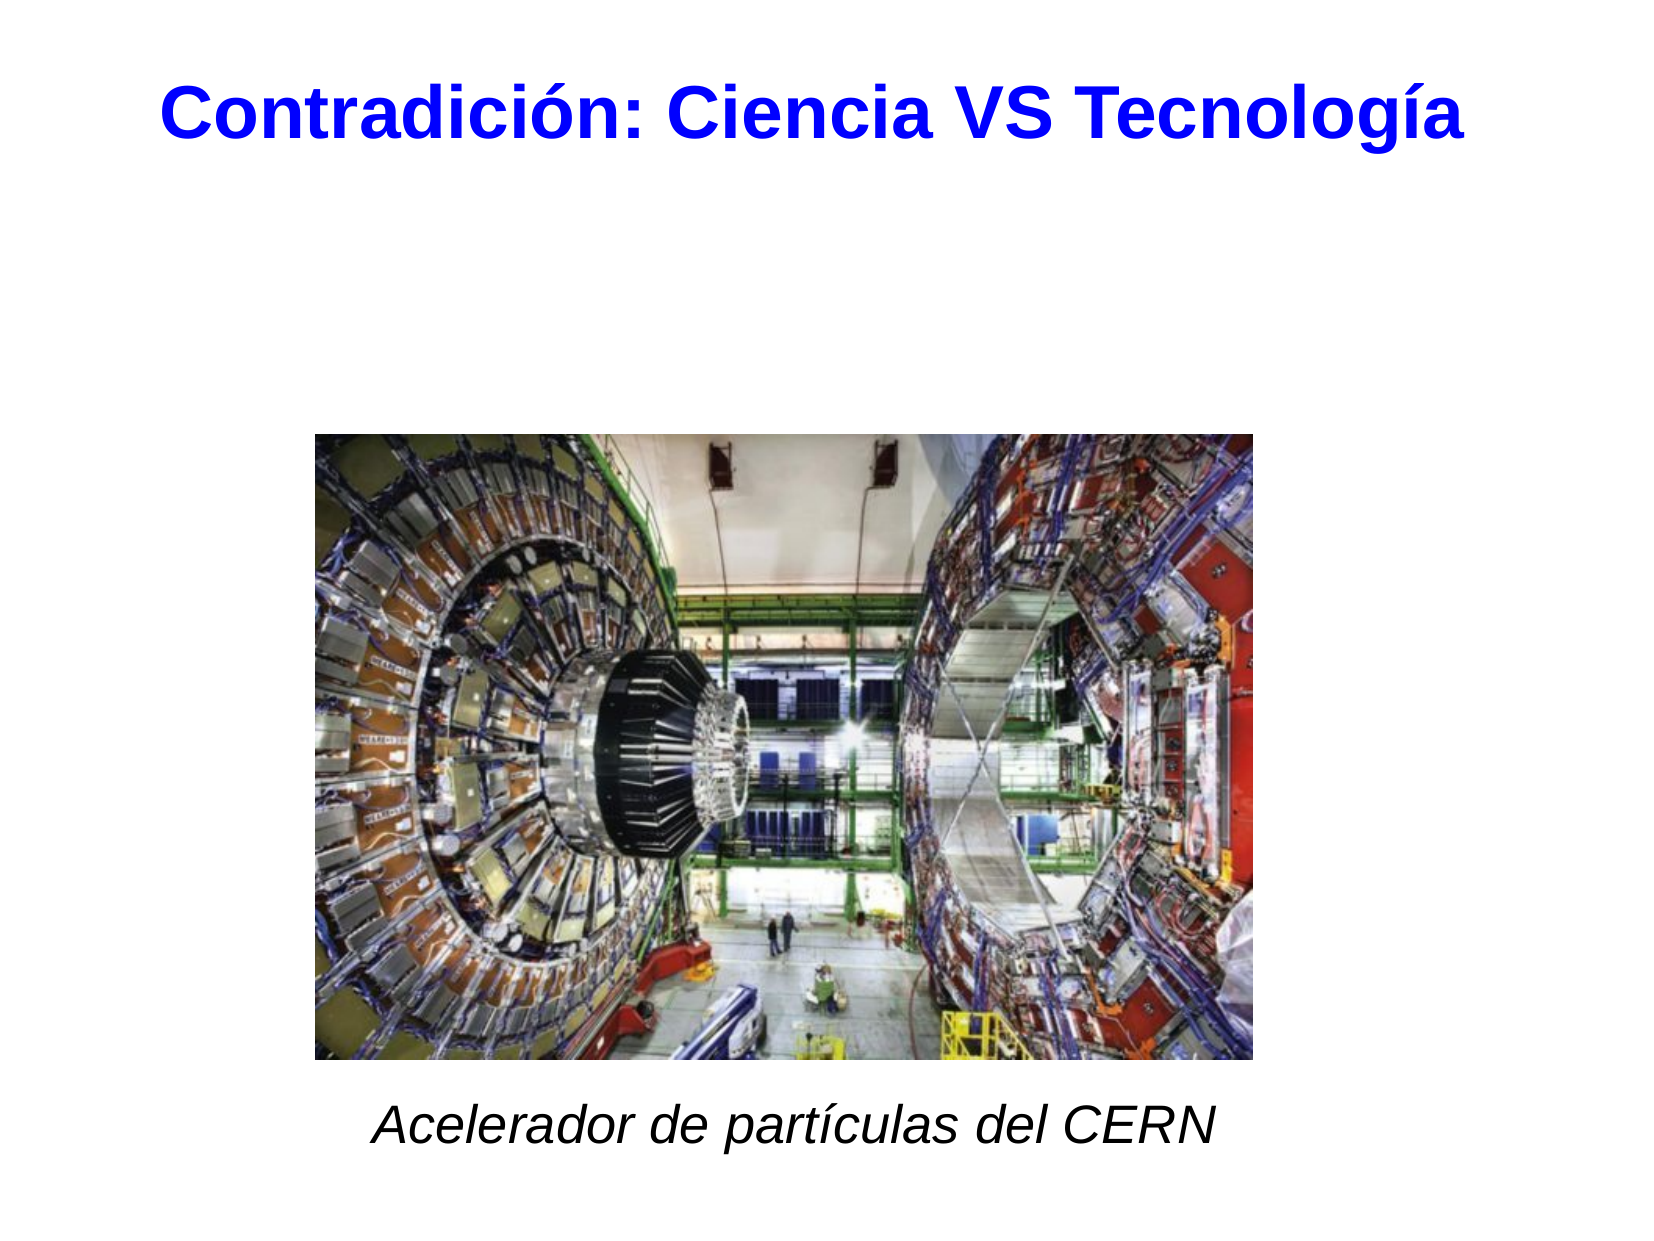

Contradición: Ciencia VS Tecnología
Acelerador de partículas del CERN